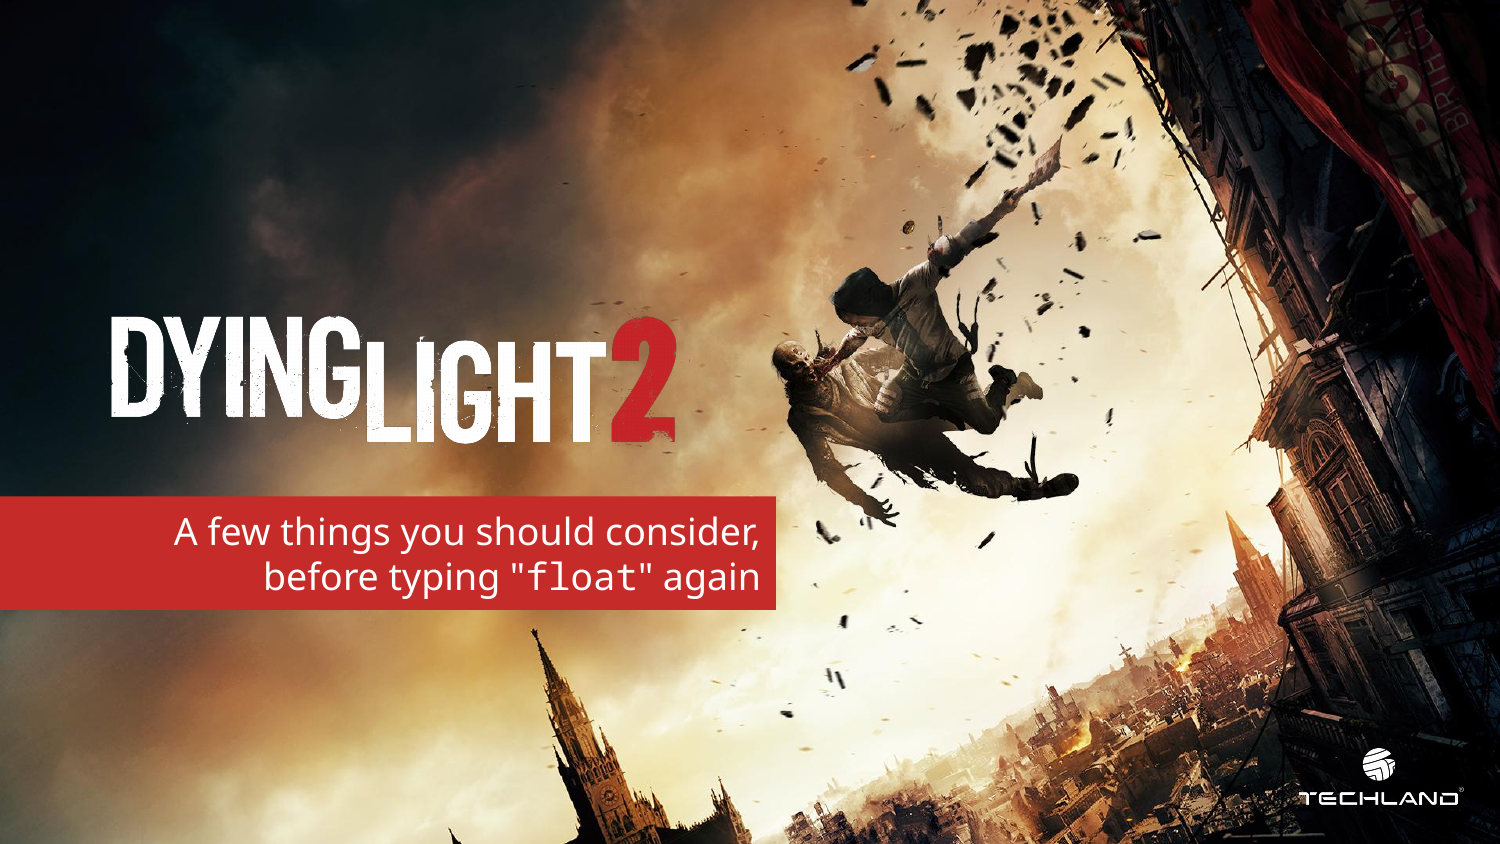

A few things you should consider, before typing "float" again